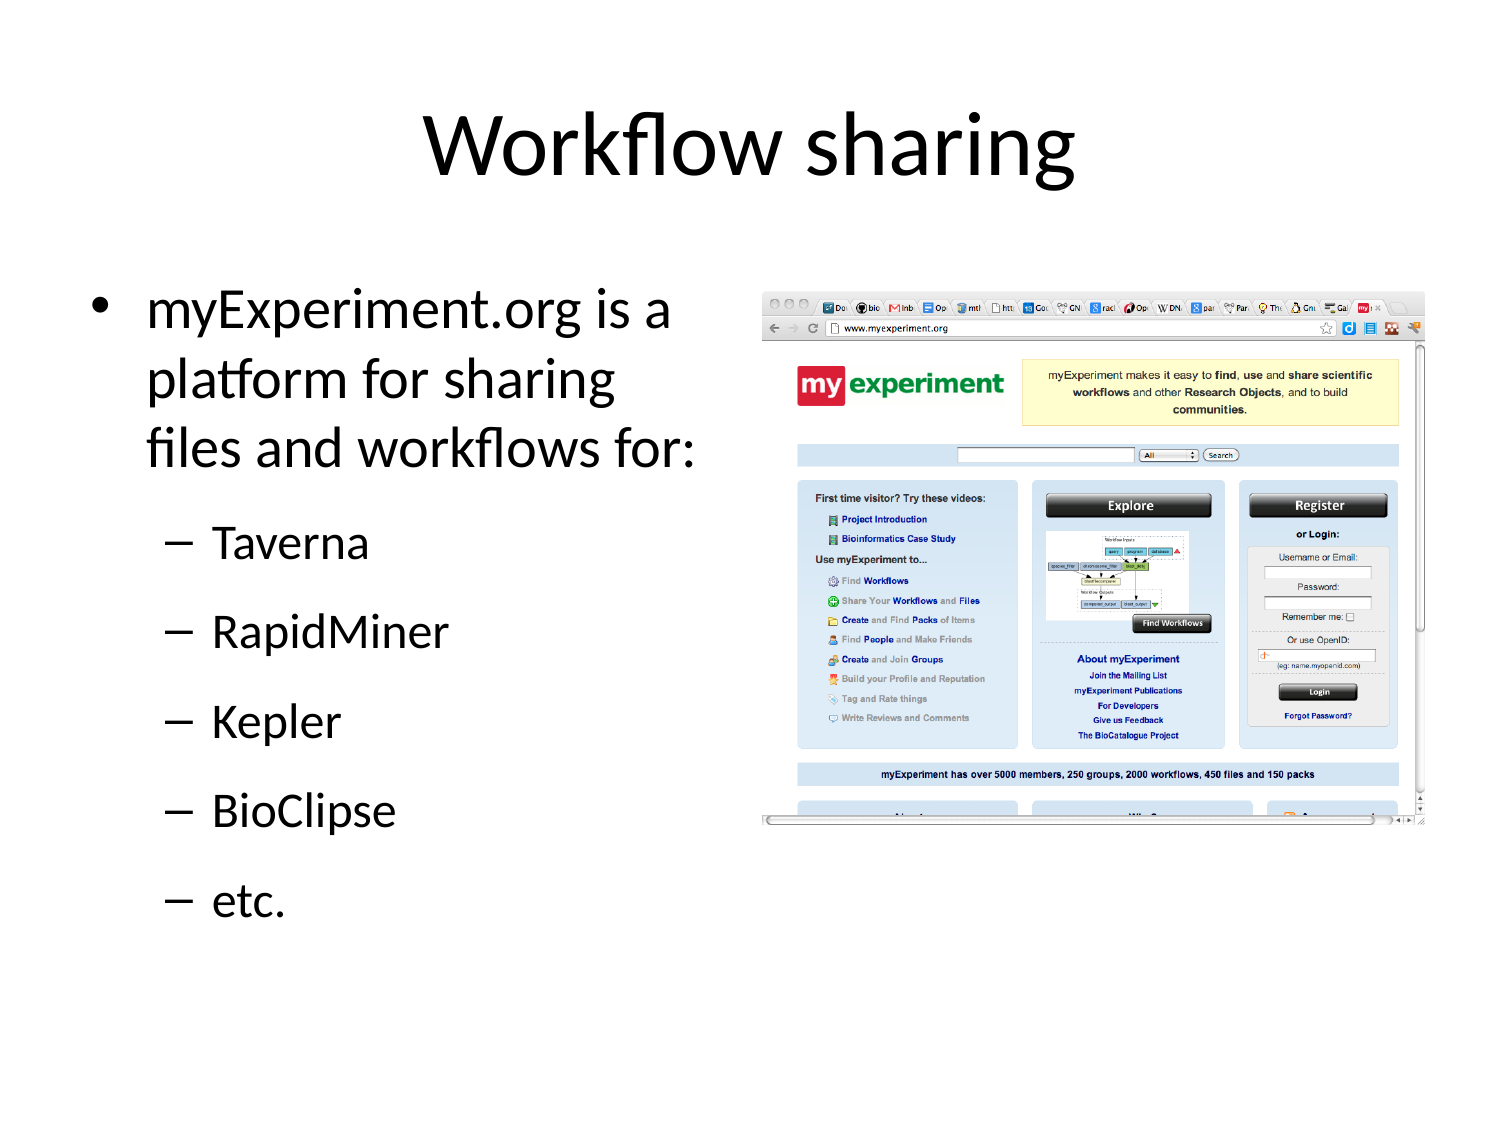

# Workflow sharing
myExperiment.org is a platform for sharing files and workflows for:
Taverna
RapidMiner
Kepler
BioClipse
etc.